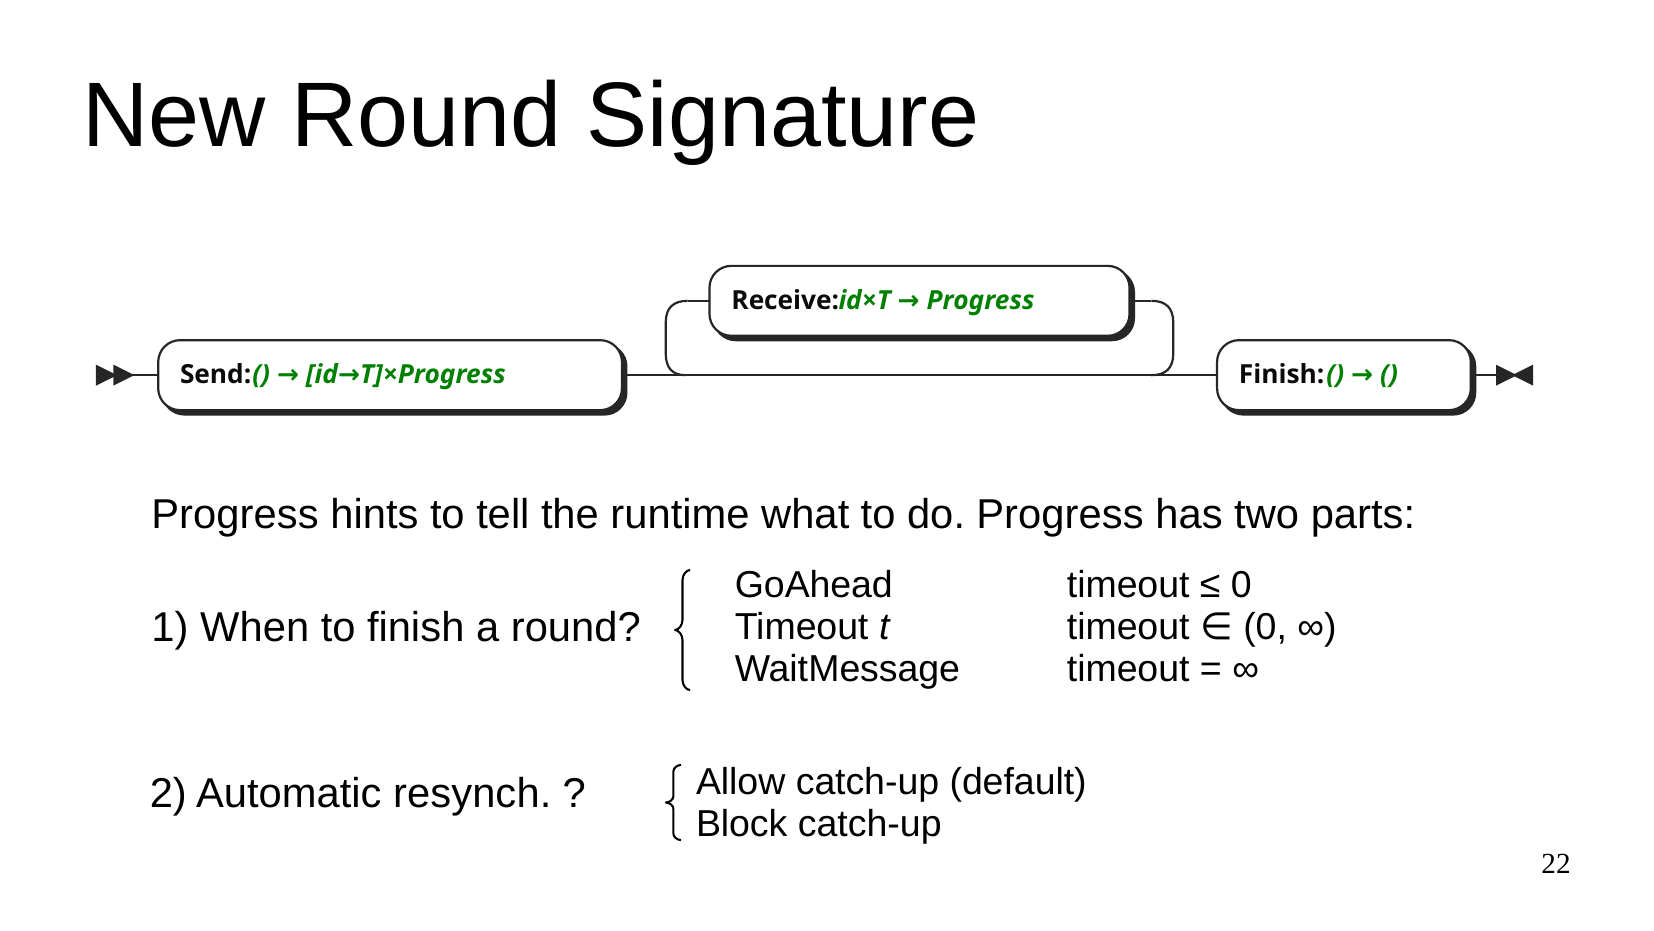

# New Round Signature
Progress hints to tell the runtime what to do. Progress has two parts:
GoAhead
Timeout t
WaitMessage
timeout ≤ 0
timeout ∈ (0, ∞)
timeout = ∞
1) When to finish a round?
Allow catch-up (default)
Block catch-up
2) Automatic resynch. ?
22